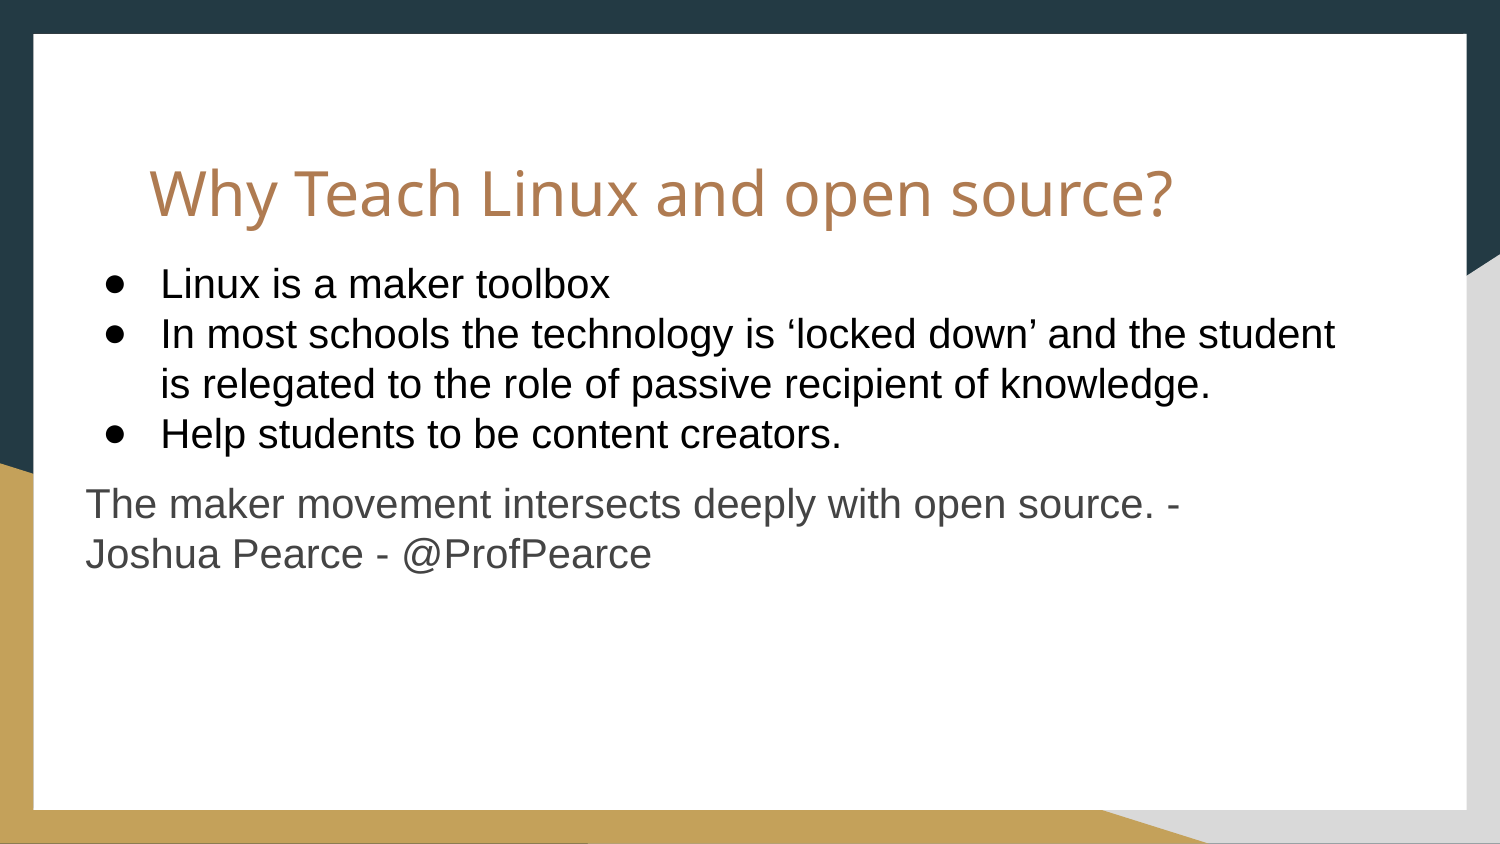

# Why Teach Linux and open source?
Linux is a maker toolbox
In most schools the technology is ‘locked down’ and the student is relegated to the role of passive recipient of knowledge.
Help students to be content creators.
The maker movement intersects deeply with open source. - Joshua Pearce - @ProfPearce